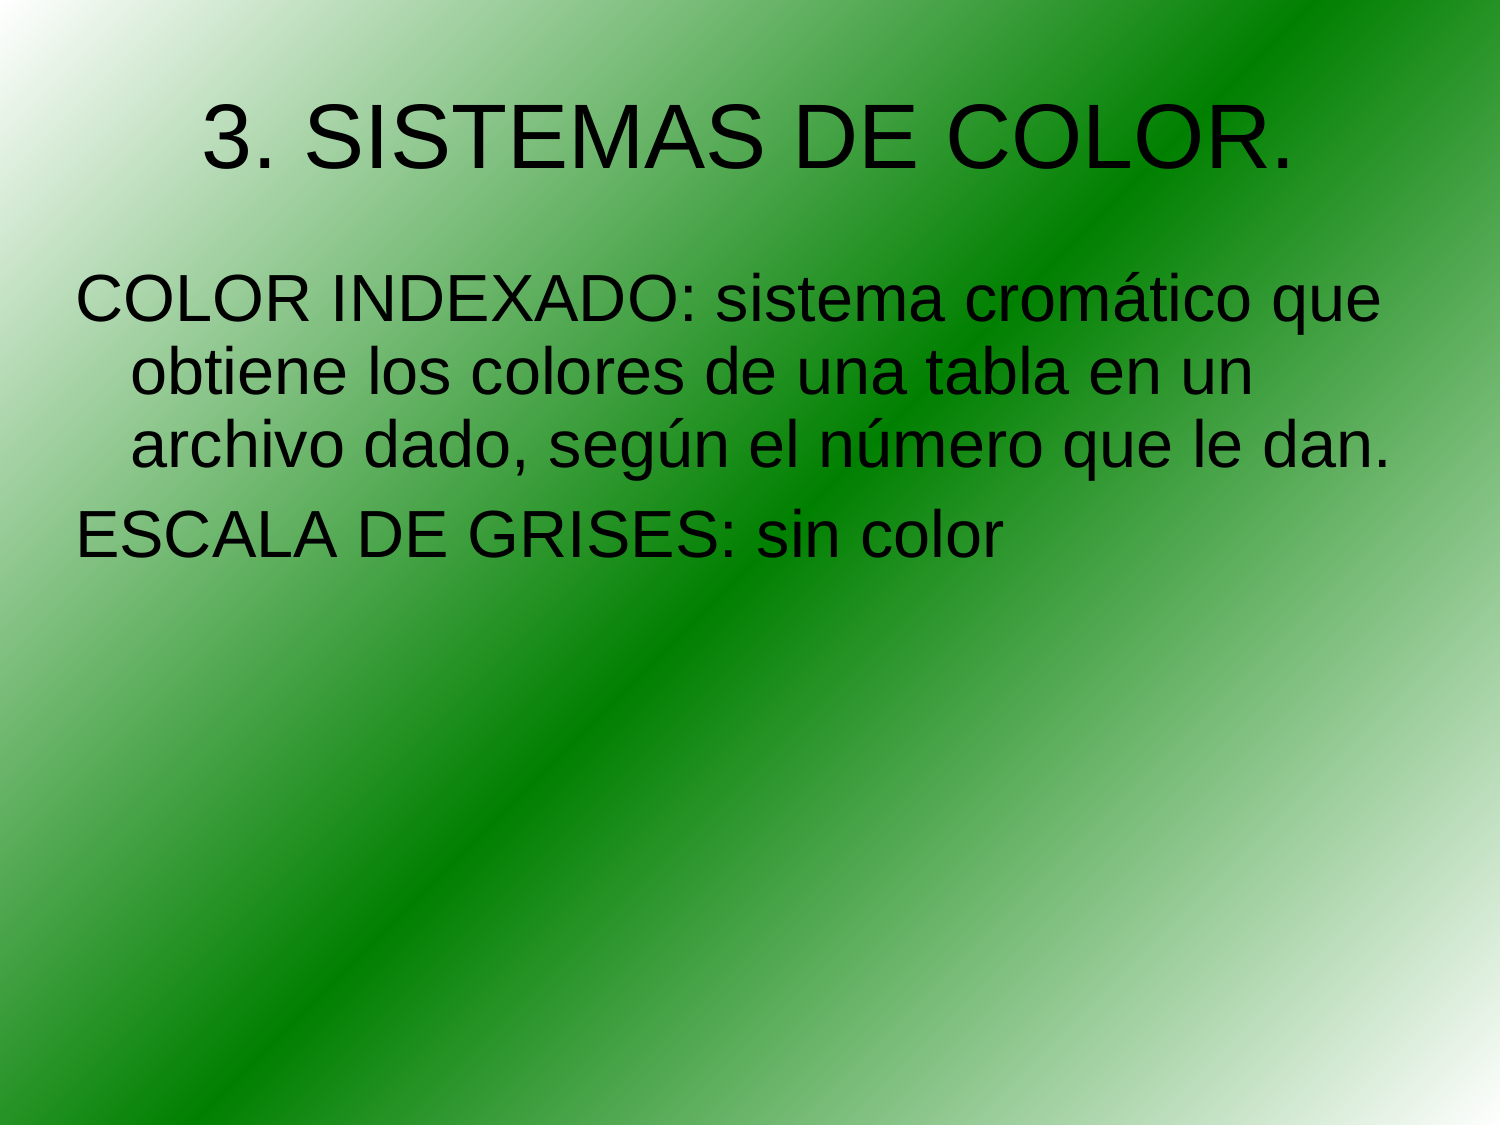

# 3. SISTEMAS DE COLOR.
COLOR INDEXADO: sistema cromático que obtiene los colores de una tabla en un archivo dado, según el número que le dan.
ESCALA DE GRISES: sin color